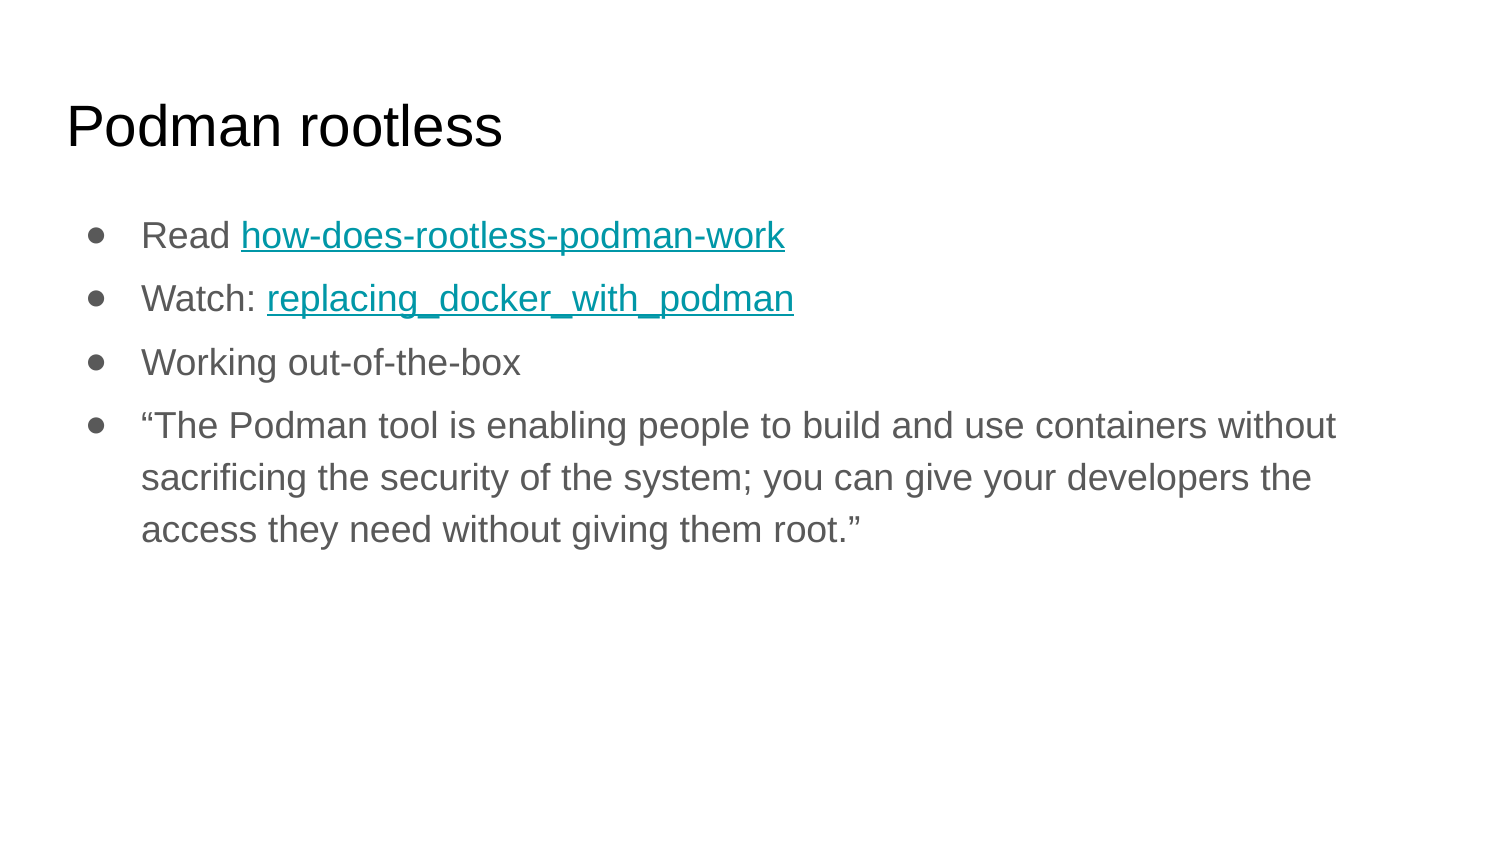

# Podman rootless
Read how-does-rootless-podman-work
Watch: replacing_docker_with_podman
Working out-of-the-box
“The Podman tool is enabling people to build and use containers without sacrificing the security of the system; you can give your developers the access they need without giving them root.”